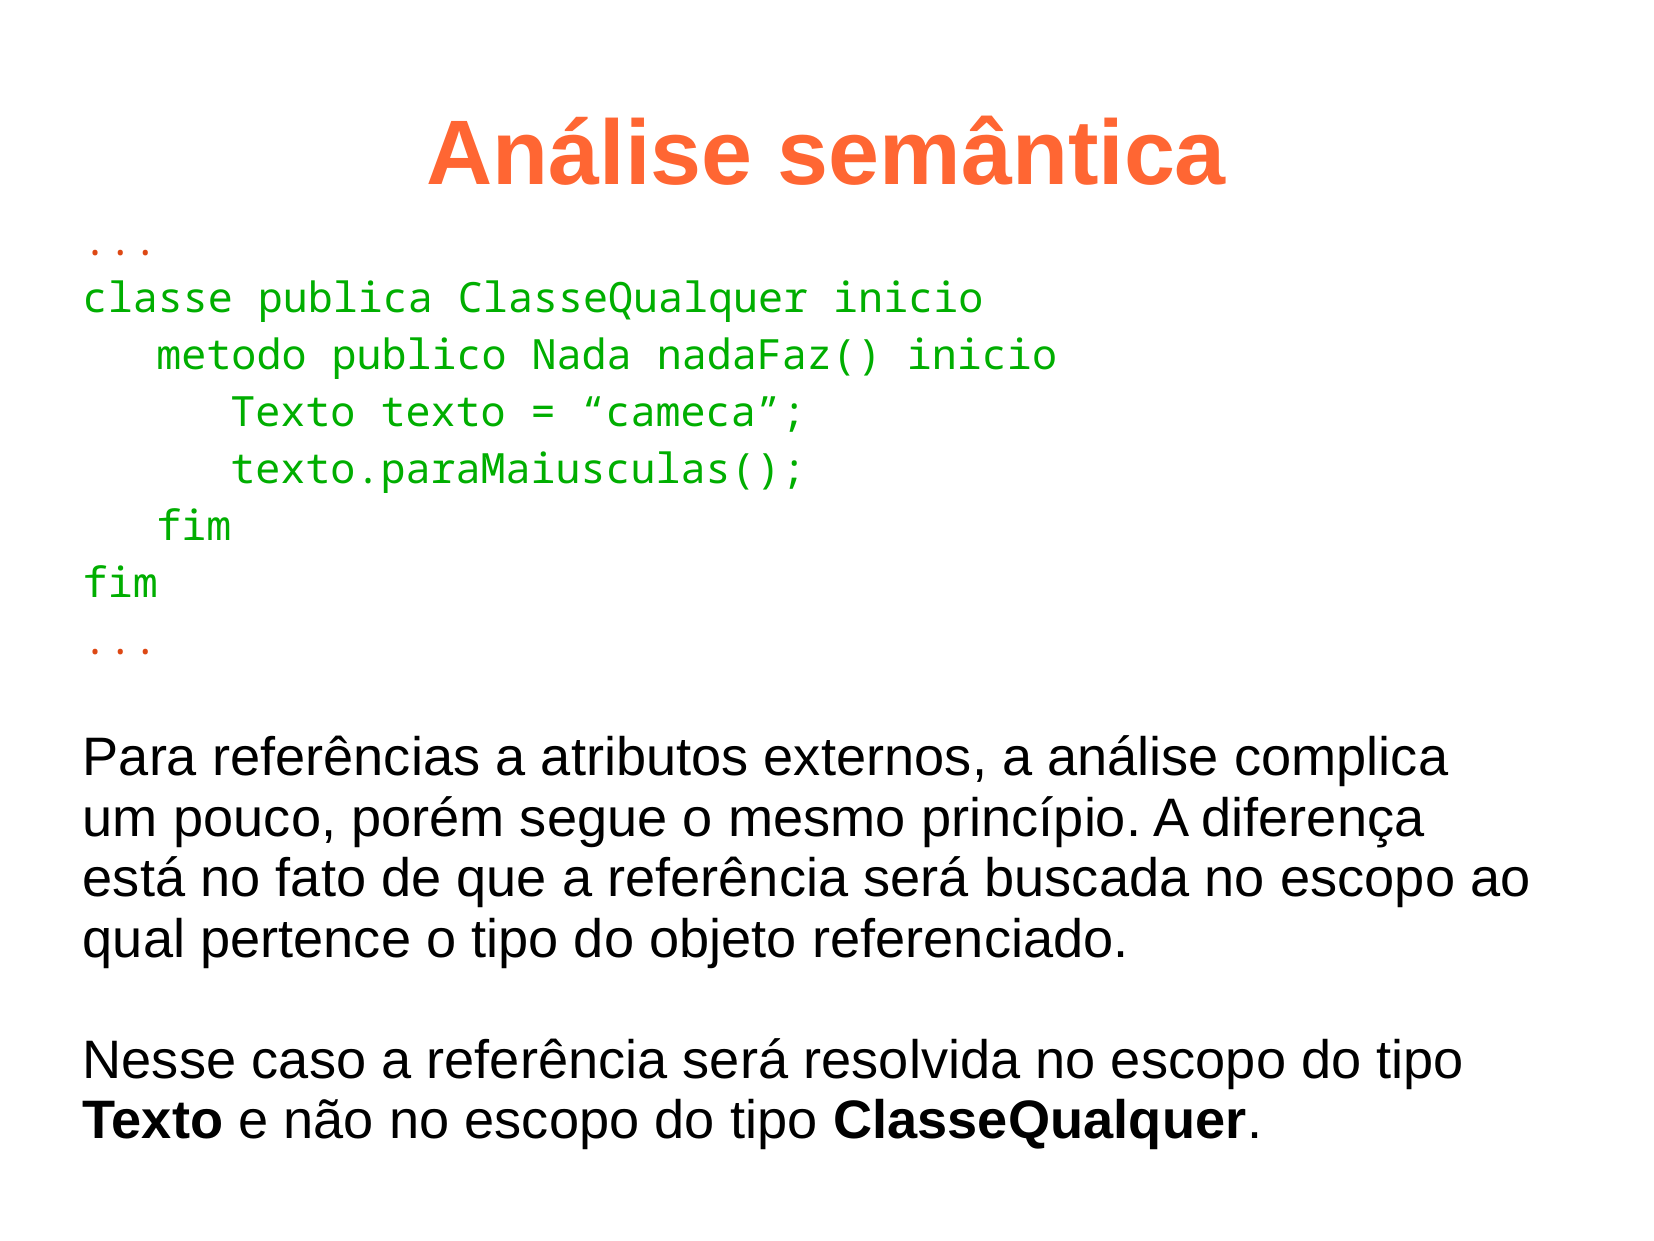

# Análise semântica
...
classe publica ClasseQualquer inicio
	metodo publico Nada nadaFaz() inicio
		Texto texto = “cameca”;
		texto.paraMaiusculas();
	fim
fim
...
Para referências a atributos externos, a análise complica um pouco, porém segue o mesmo princípio. A diferença está no fato de que a referência será buscada no escopo ao qual pertence o tipo do objeto referenciado.
Nesse caso a referência será resolvida no escopo do tipo Texto e não no escopo do tipo ClasseQualquer.